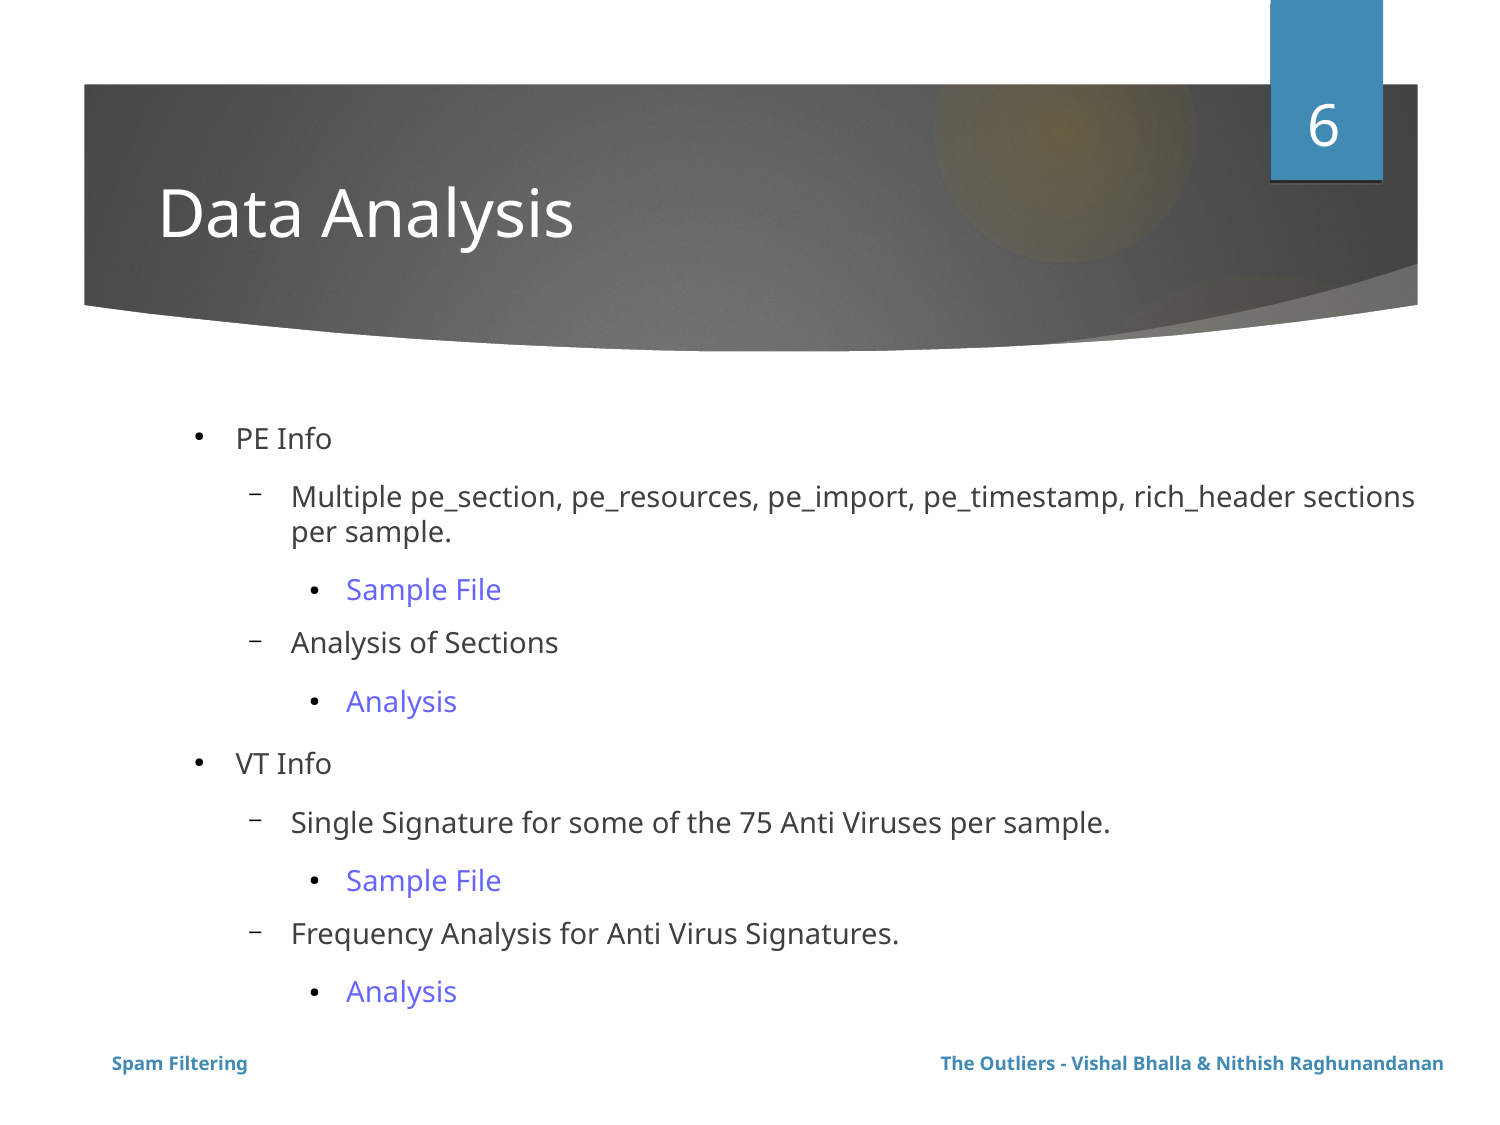

# Data Analysis
PE Info
Multiple pe_section, pe_resources, pe_import, pe_timestamp, rich_header sections per sample.
Sample File
Analysis of Sections
Analysis
VT Info
Single Signature for some of the 75 Anti Viruses per sample.
Sample File
Frequency Analysis for Anti Virus Signatures.
Analysis
The Outliers - Vishal Bhalla & Nithish Raghunandanan
Spam Filtering